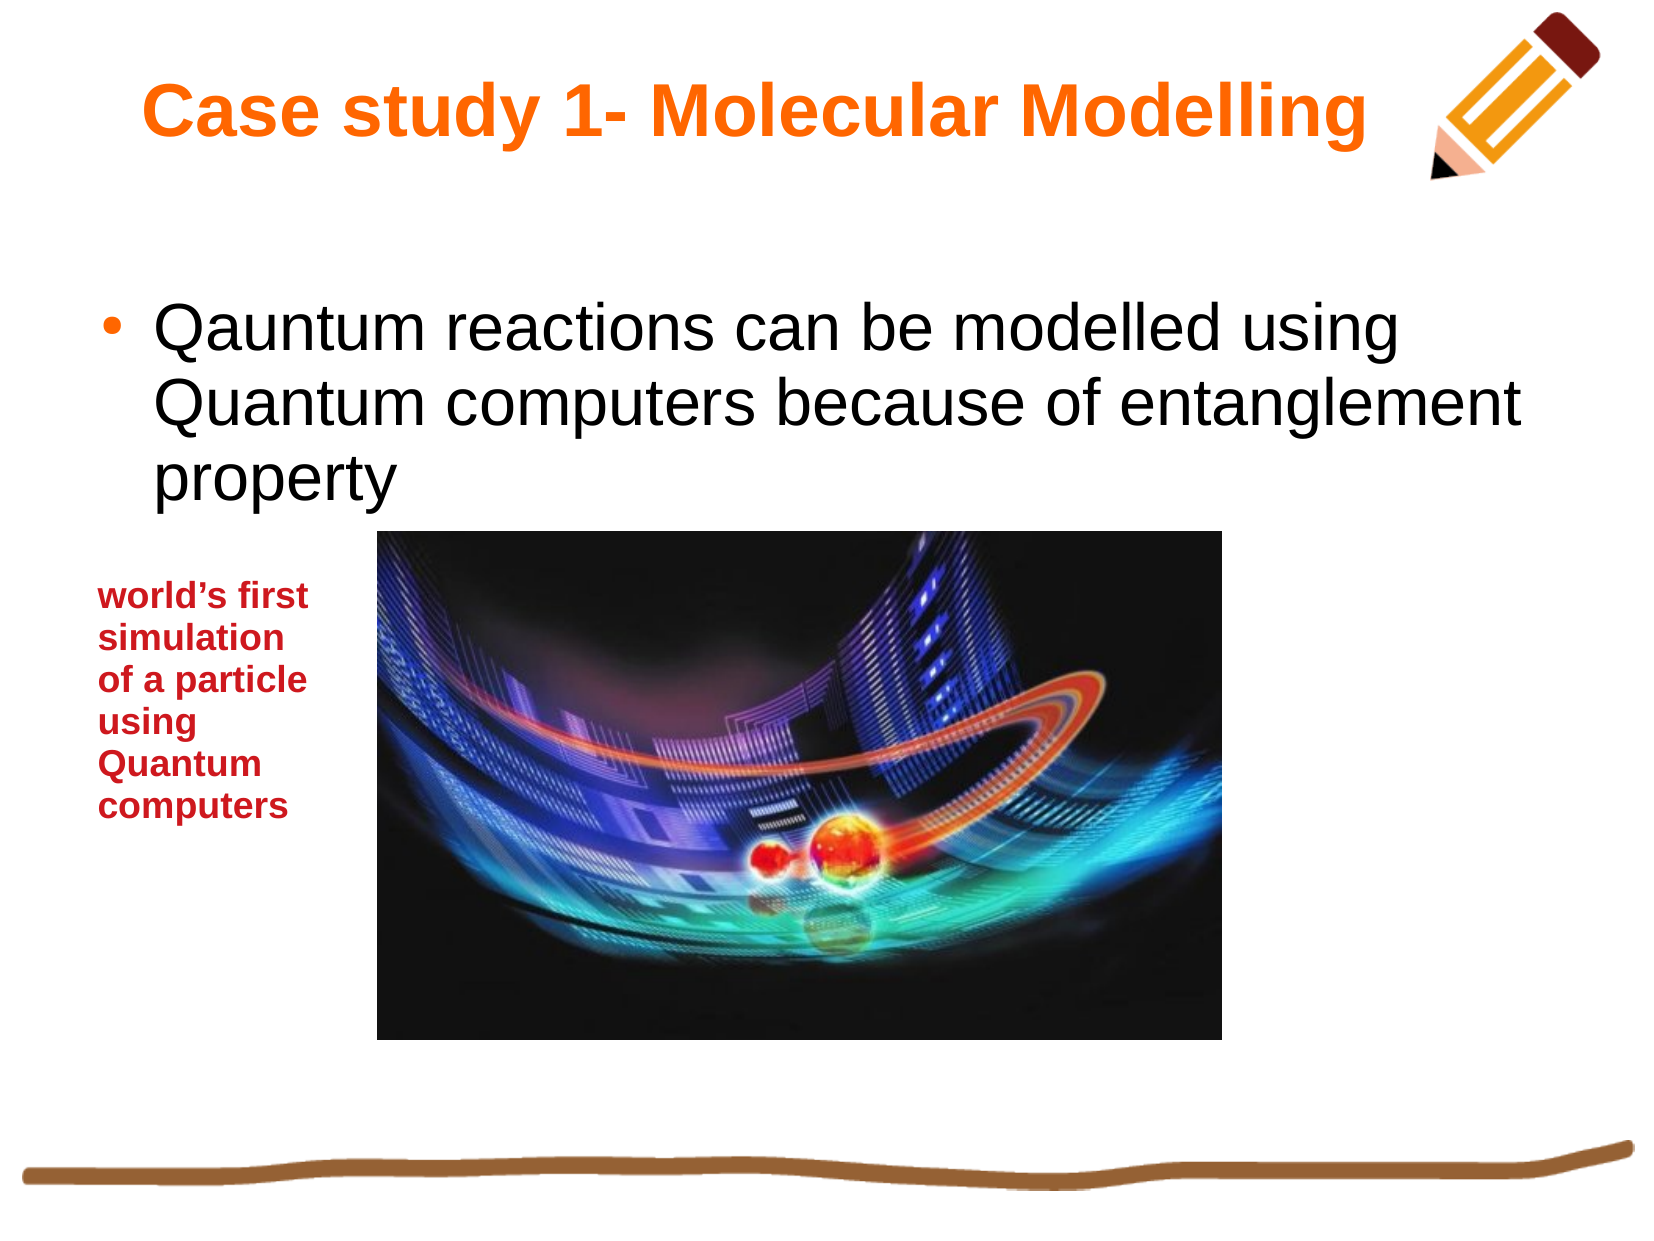

# Case study 1- Molecular Modelling
Qauntum reactions can be modelled using Quantum computers because of entanglement property
world’s first simulation of a particle using Quantum computers